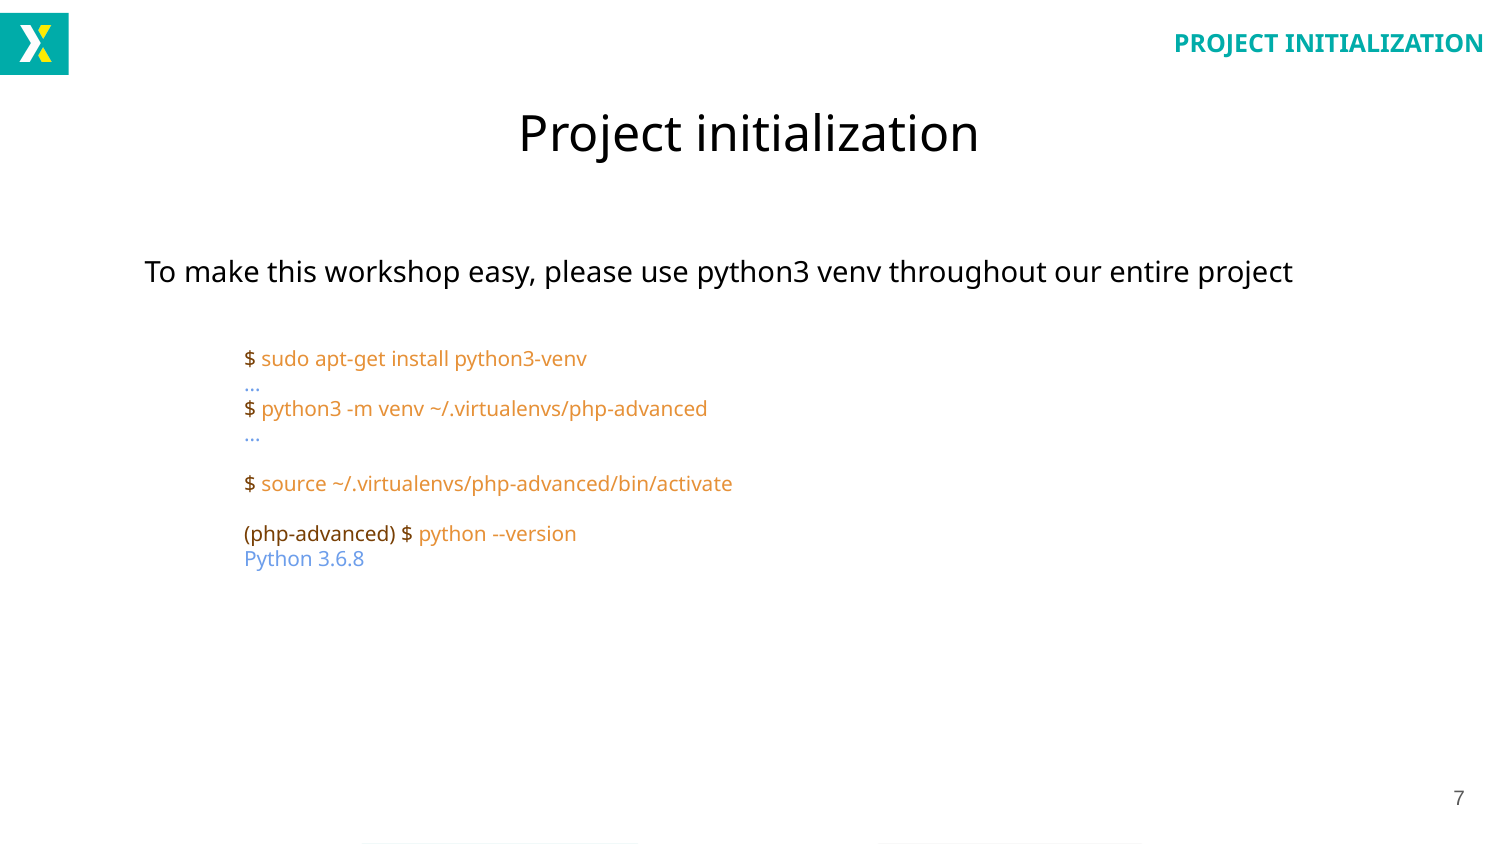

Project initialization
To make this workshop easy, please use python3 venv throughout our entire project
$ sudo apt-get install python3-venv
…
$ python3 -m venv ~/.virtualenvs/php-advanced
…
$ source ~/.virtualenvs/php-advanced/bin/activate
(php-advanced) $ python --version
Python 3.6.8